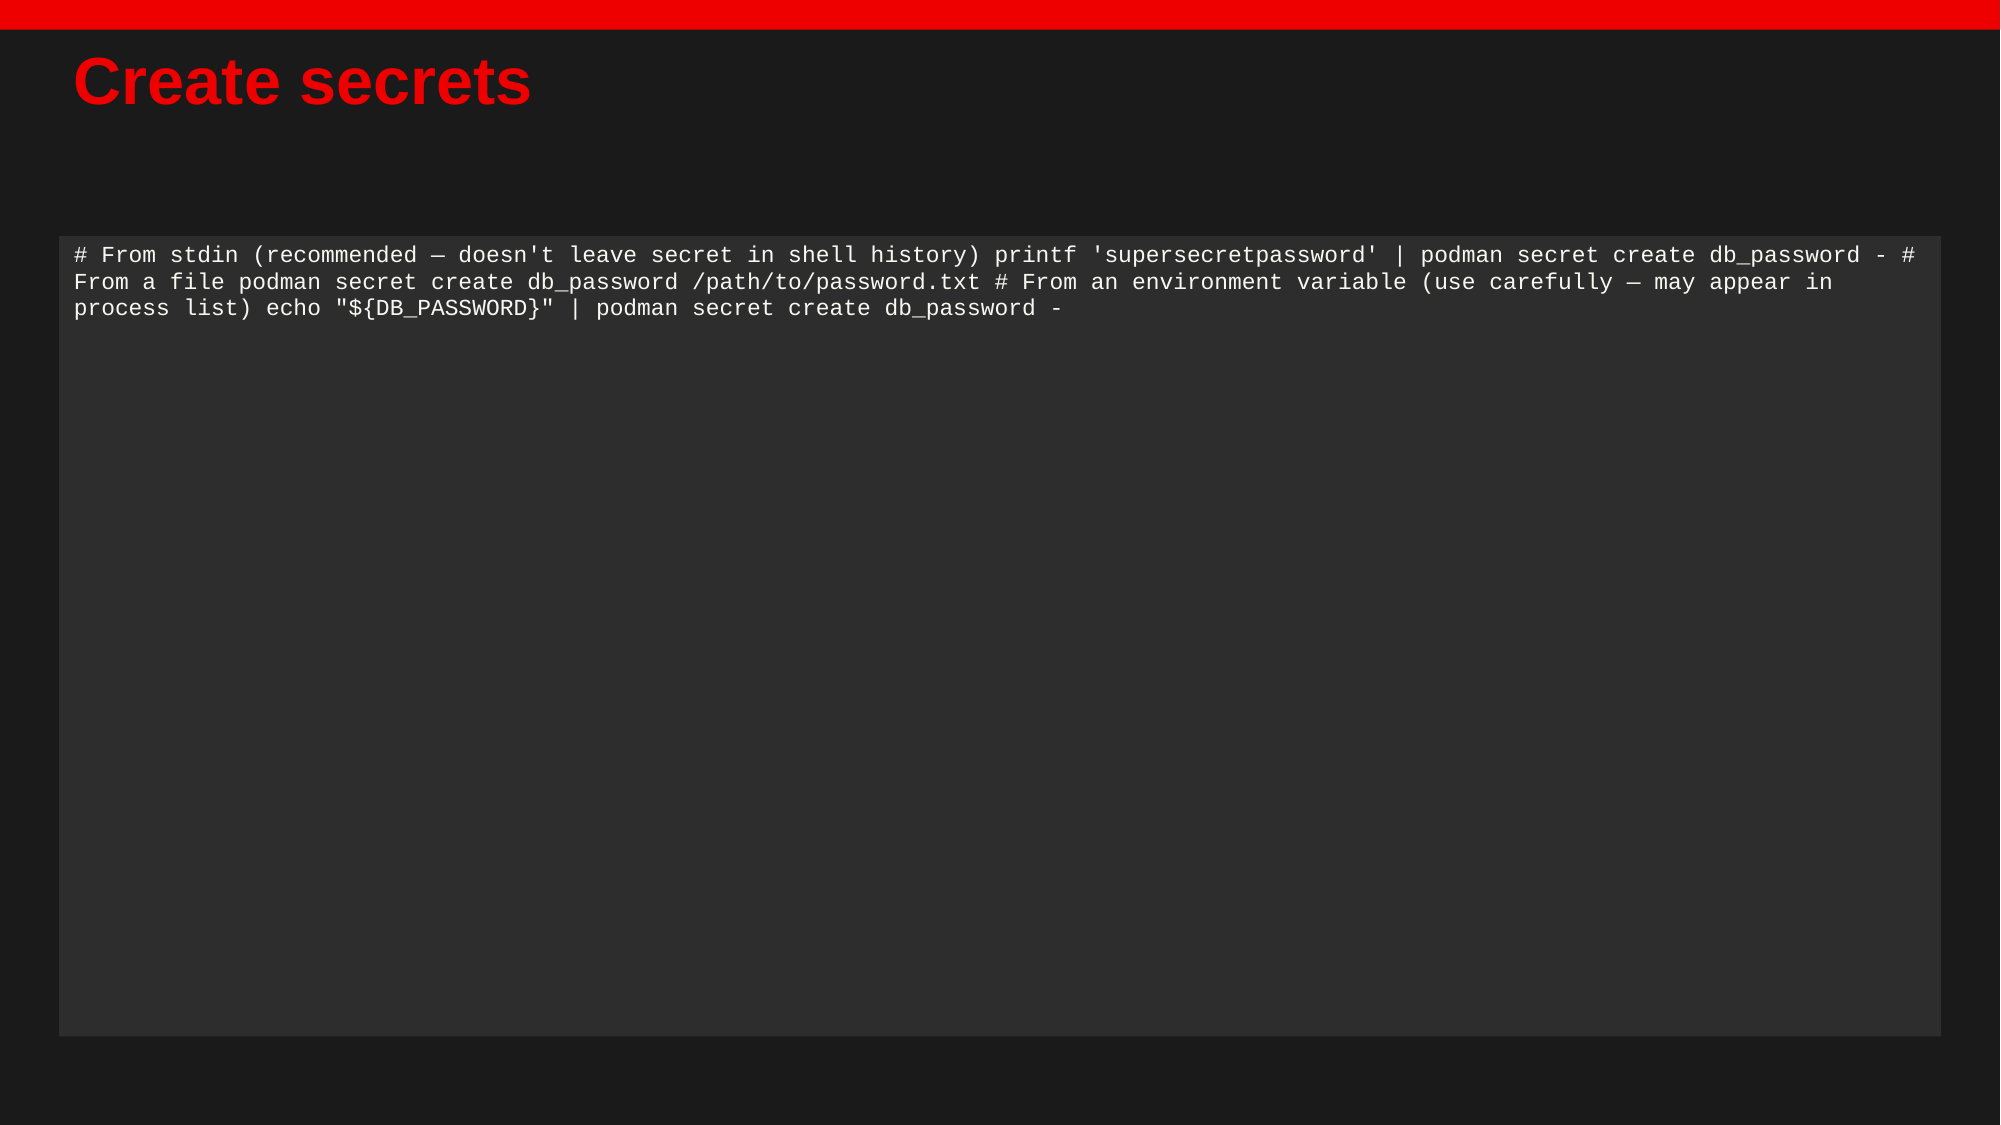

Create secrets
# From stdin (recommended — doesn't leave secret in shell history) printf 'supersecretpassword' | podman secret create db_password - # From a file podman secret create db_password /path/to/password.txt # From an environment variable (use carefully — may appear in process list) echo "${DB_PASSWORD}" | podman secret create db_password -